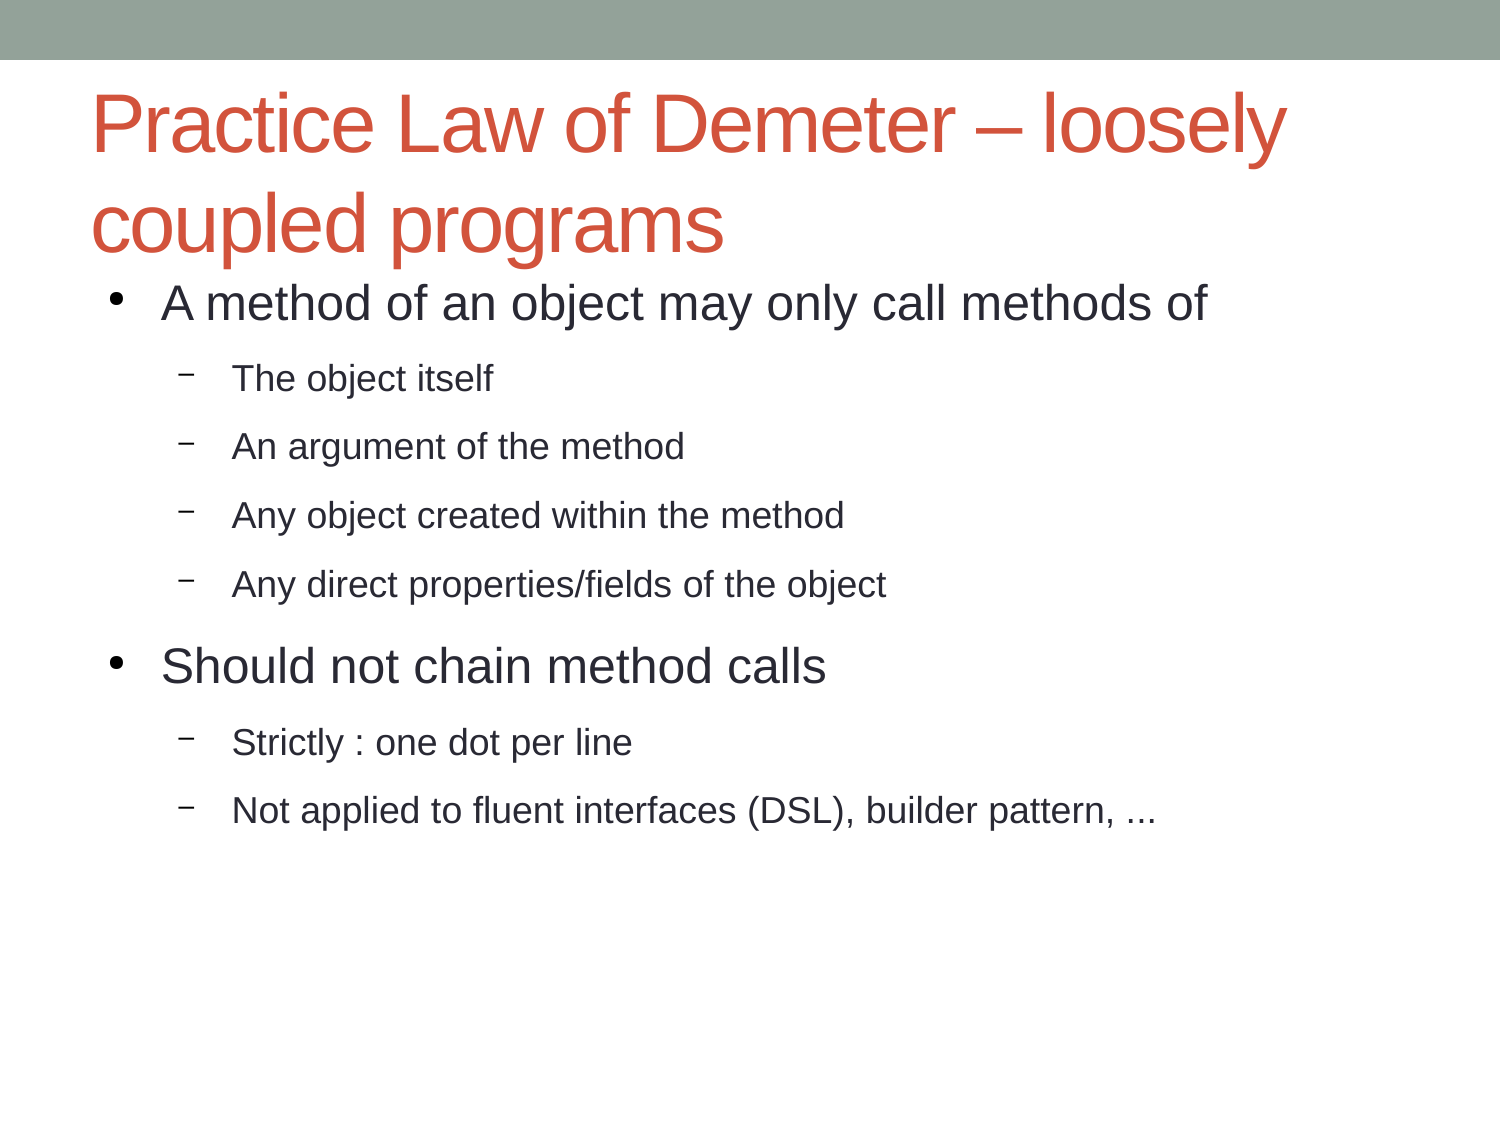

# Practice Law of Demeter – loosely coupled programs
A method of an object may only call methods of
The object itself
An argument of the method
Any object created within the method
Any direct properties/fields of the object
Should not chain method calls
Strictly : one dot per line
Not applied to fluent interfaces (DSL), builder pattern, ...